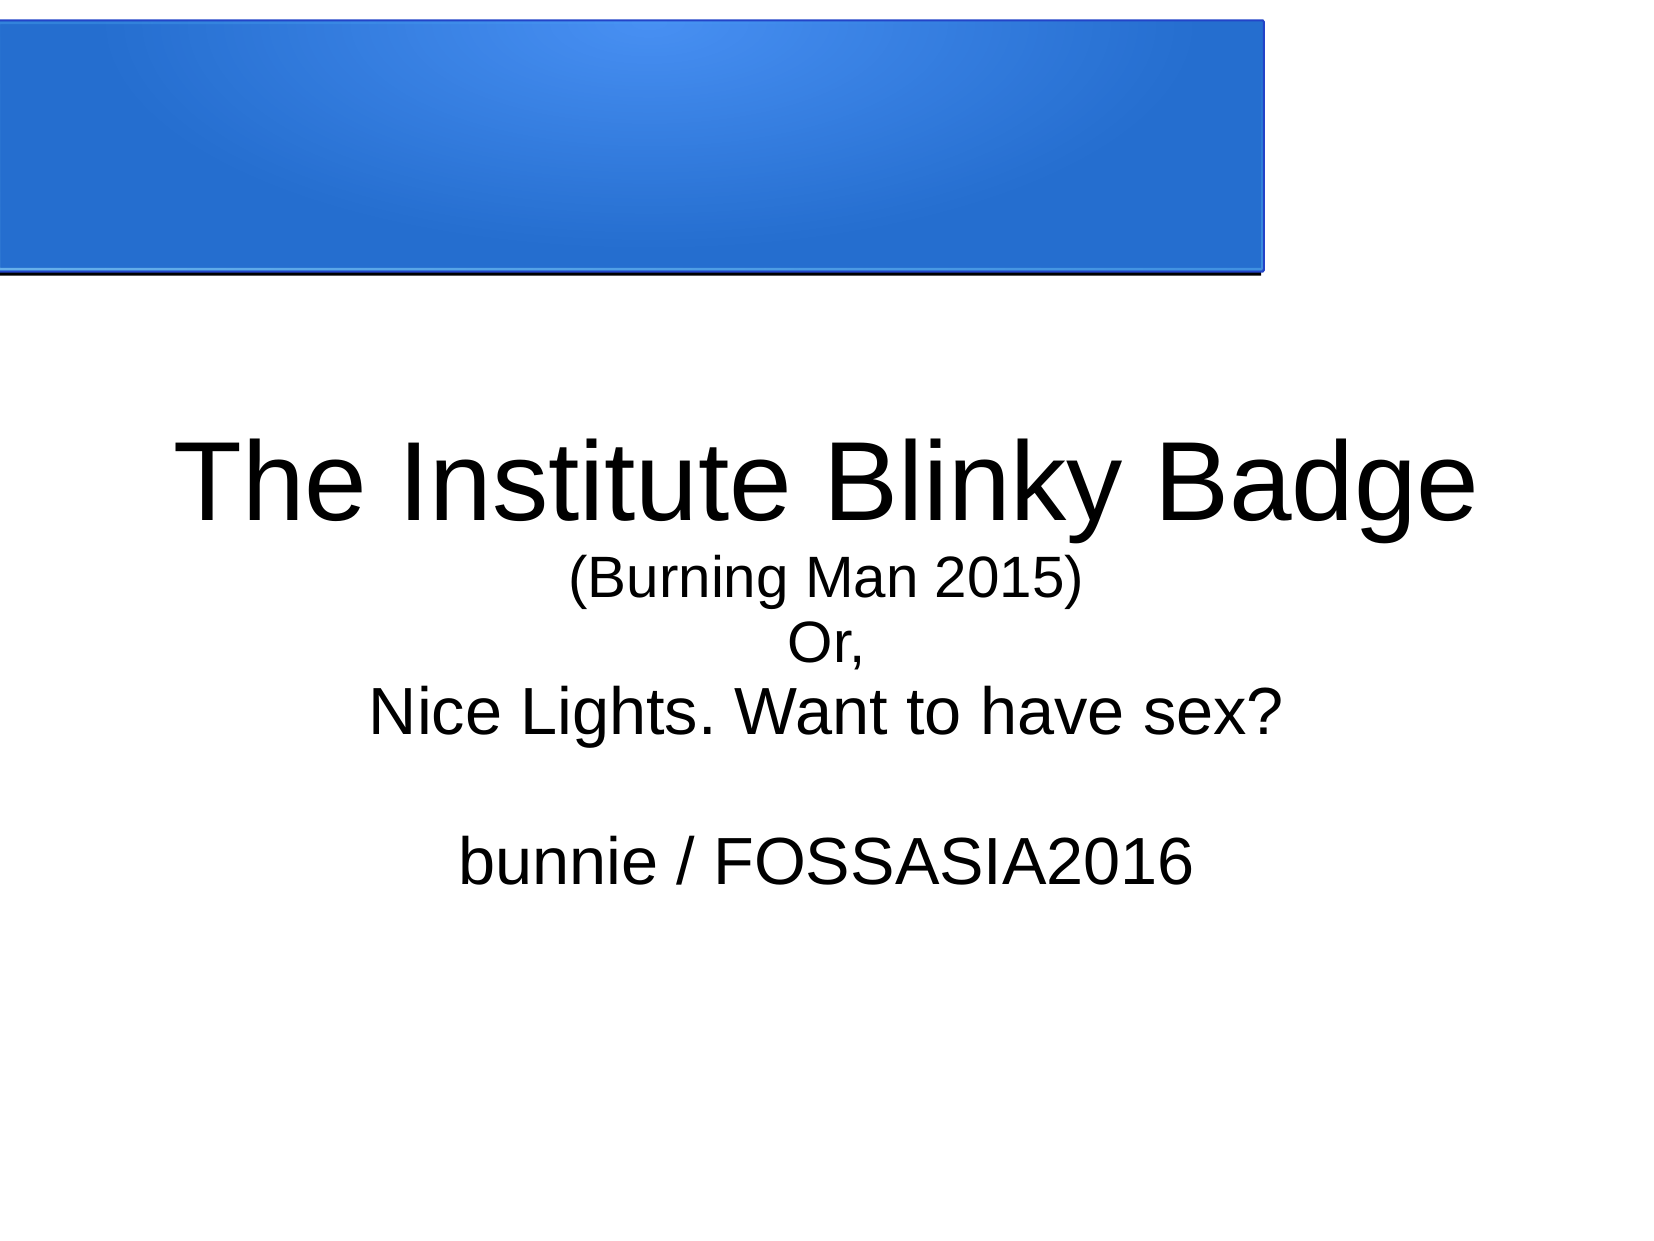

# The Institute Blinky Badge (Burning Man 2015)
Or,
Nice Lights. Want to have sex?
bunnie / FOSSASIA2016